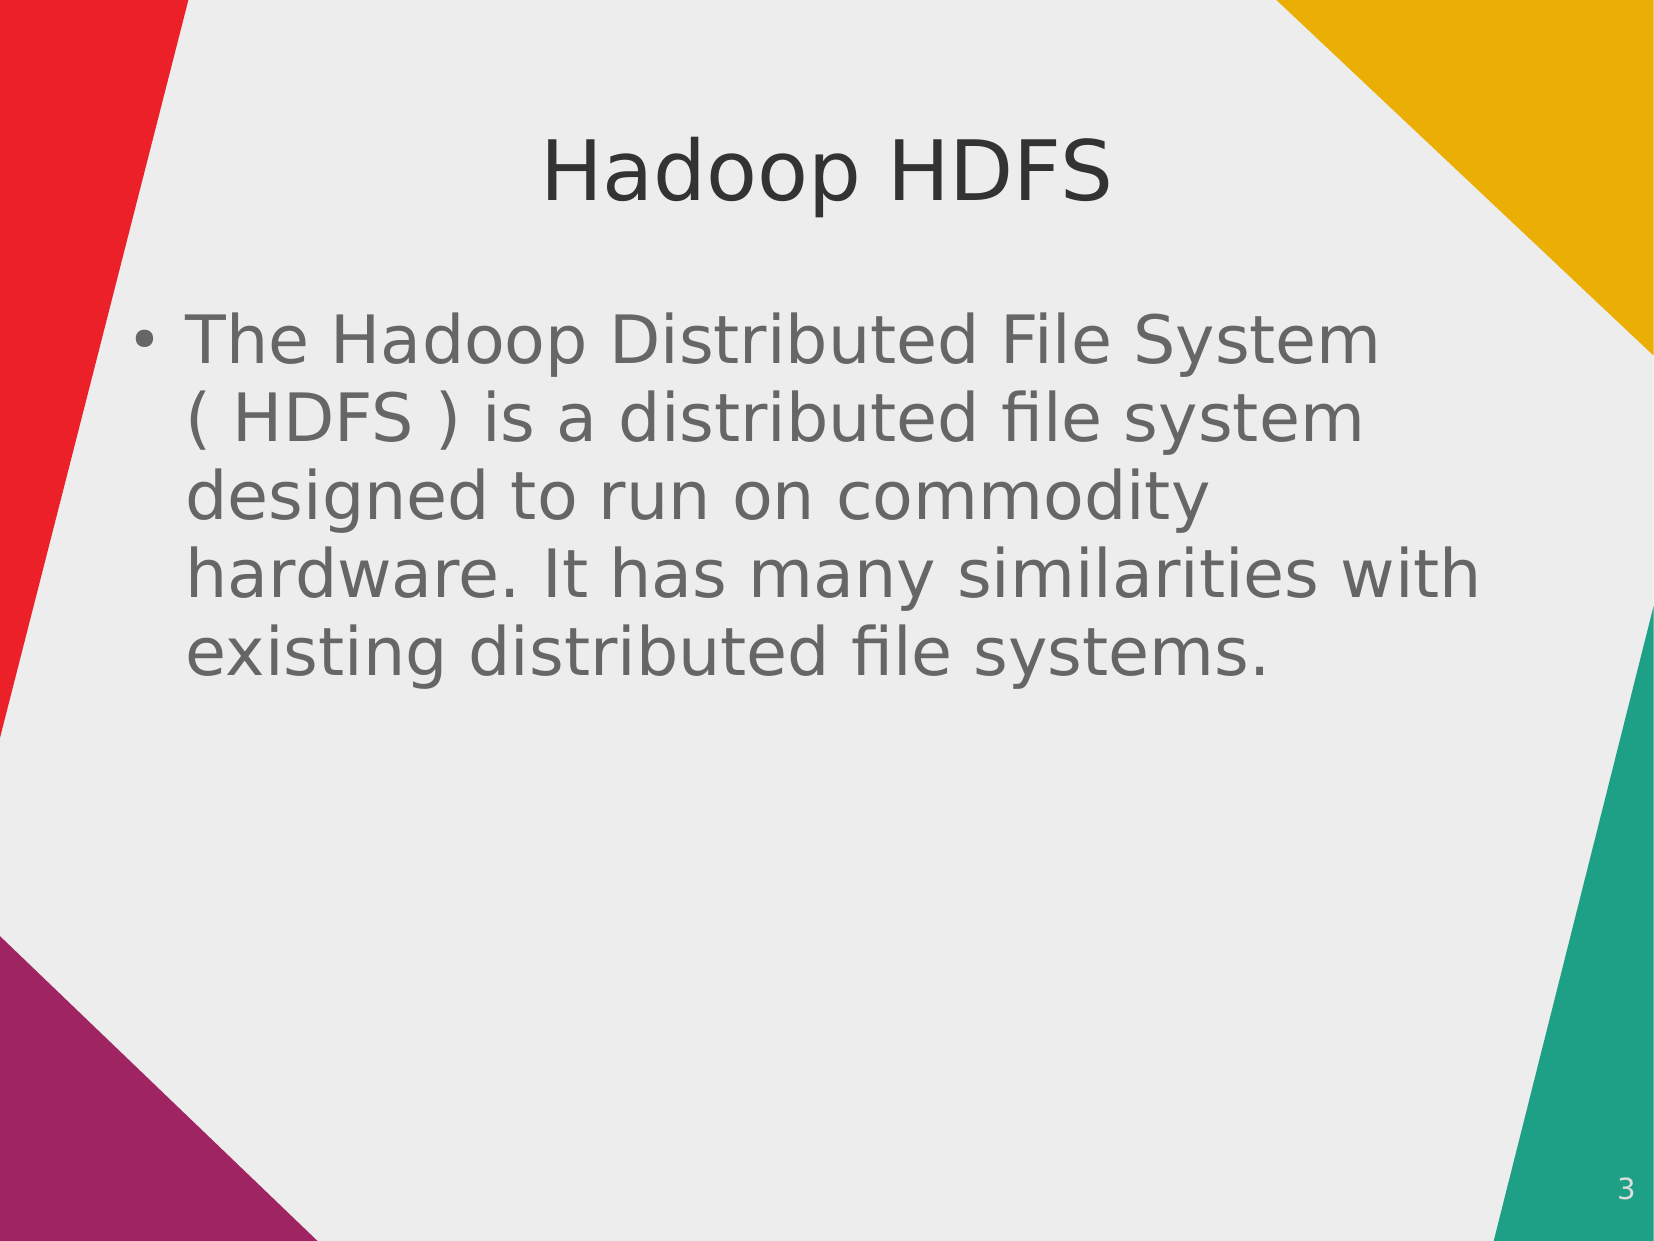

# Hadoop HDFS
The Hadoop Distributed File System ( HDFS ) is a distributed file system designed to run on commodity hardware. It has many similarities with existing distributed file systems.
3